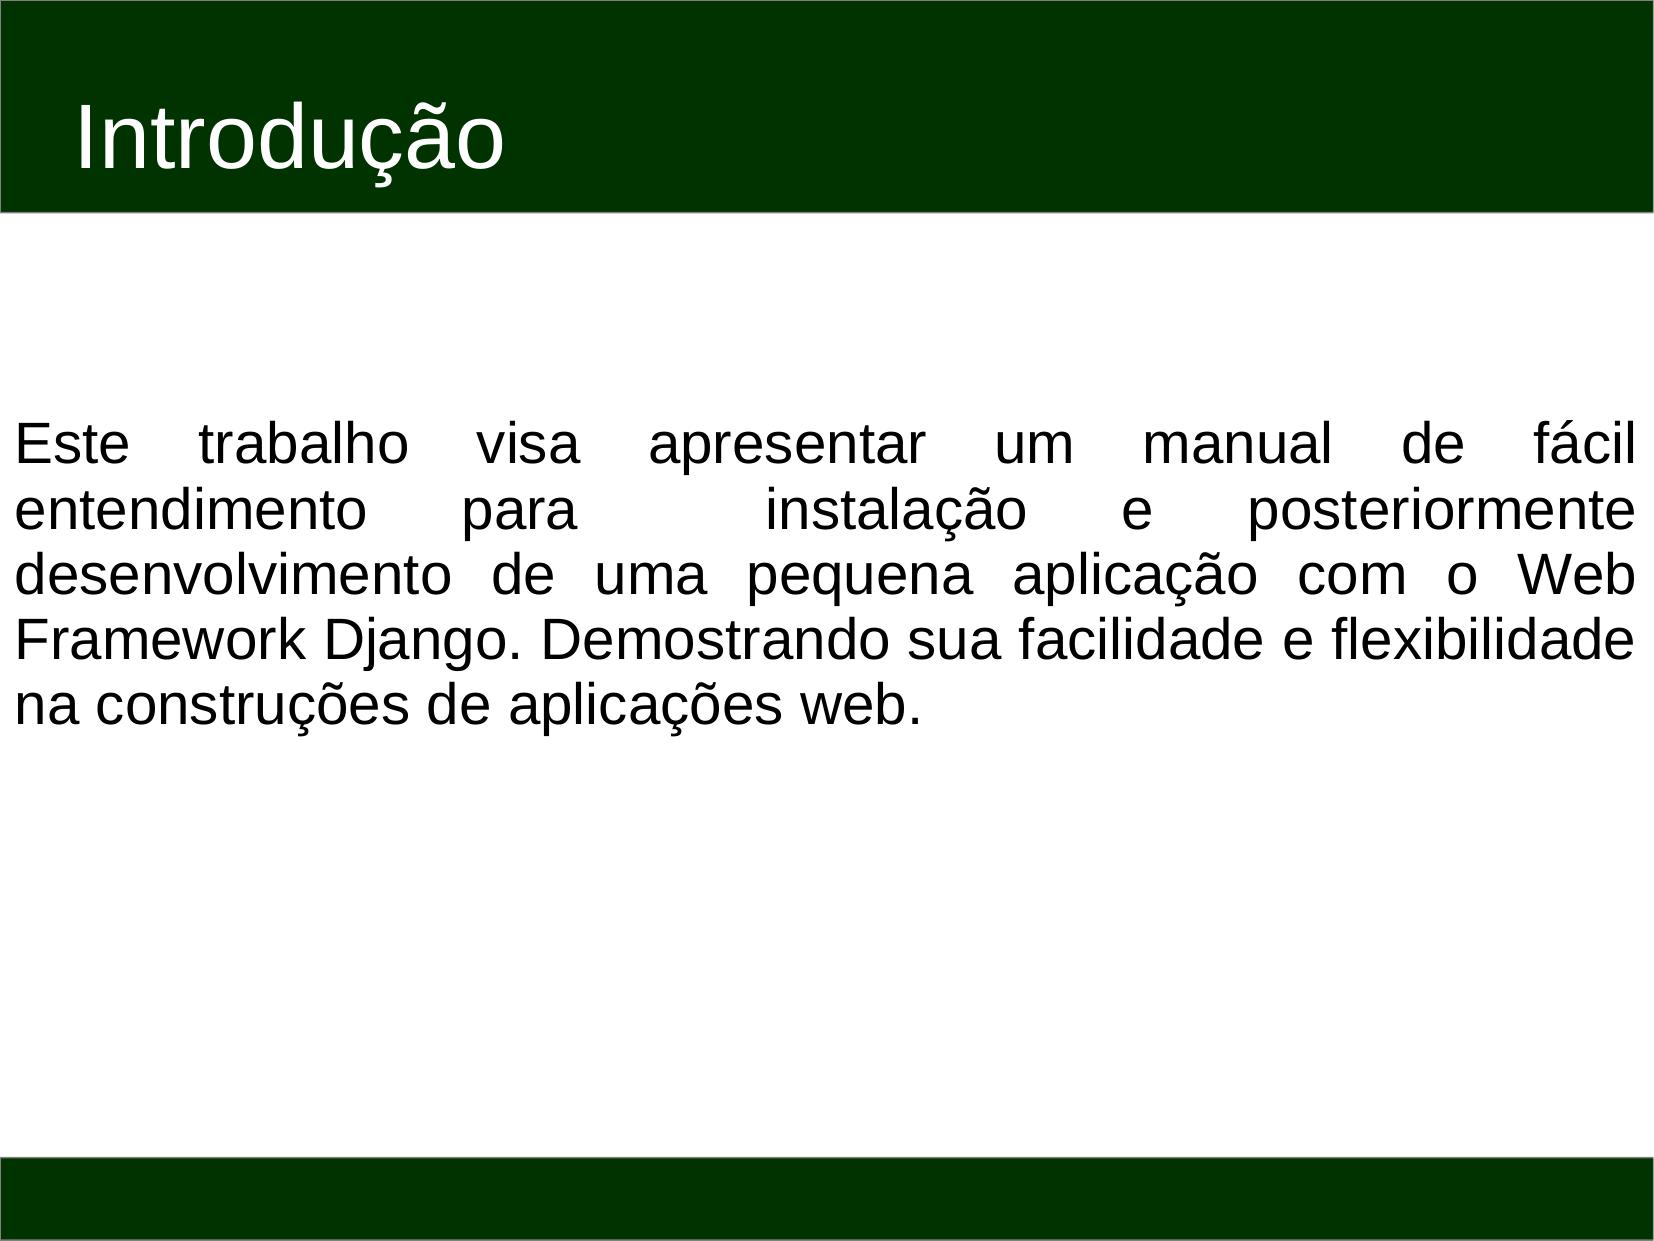

Introdução
Este trabalho visa apresentar um manual de fácil entendimento para instalação e posteriormente desenvolvimento de uma pequena aplicação com o Web Framework Django. Demostrando sua facilidade e flexibilidade na construções de aplicações web.